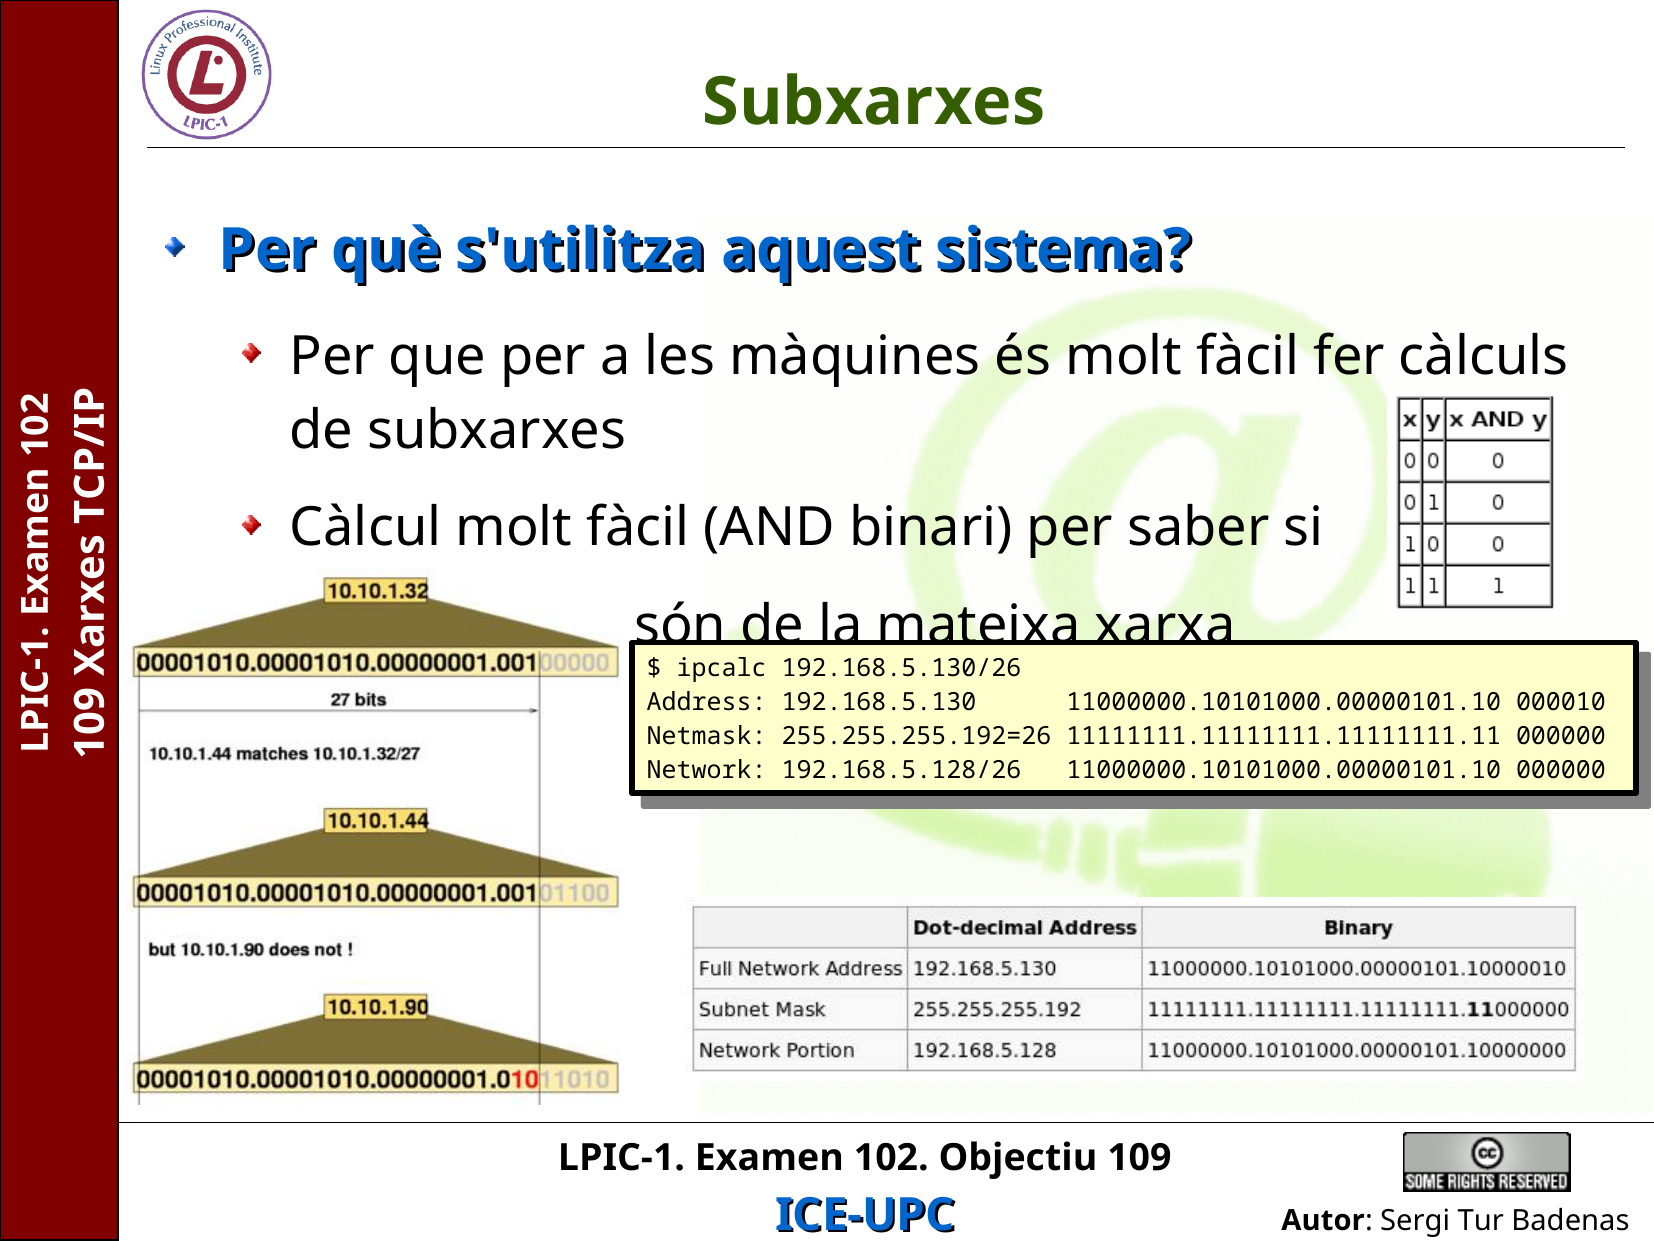

# Subxarxes
Per què s'utilitza aquest sistema?
Per que per a les màquines és molt fàcil fer càlculs de subxarxes
Càlcul molt fàcil (AND binari) per saber si
 dues adreces són de la mateixa xarxa
$ ipcalc 192.168.5.130/26
Address: 192.168.5.130 11000000.10101000.00000101.10 000010
Netmask: 255.255.255.192=26 11111111.11111111.11111111.11 000000
Network: 192.168.5.128/26 11000000.10101000.00000101.10 000000